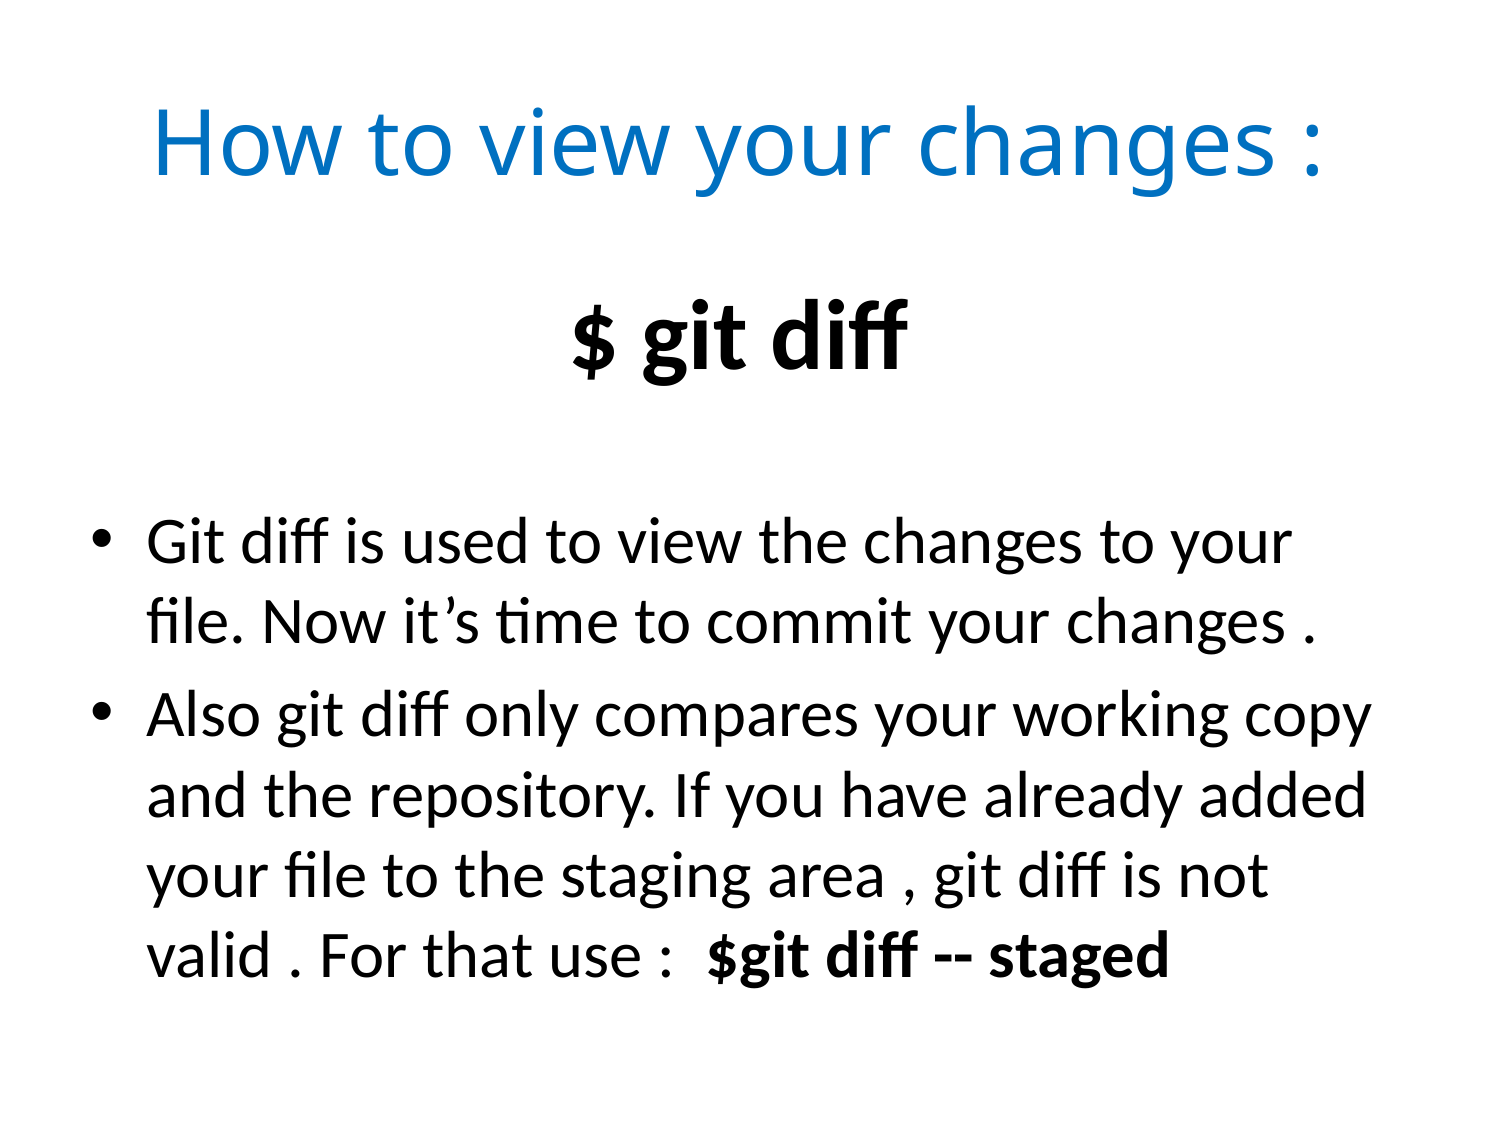

# How to view your changes :
$ git diff
Git diff is used to view the changes to your file. Now it’s time to commit your changes .
Also git diff only compares your working copy and the repository. If you have already added your file to the staging area , git diff is not valid . For that use : $git diff -- staged